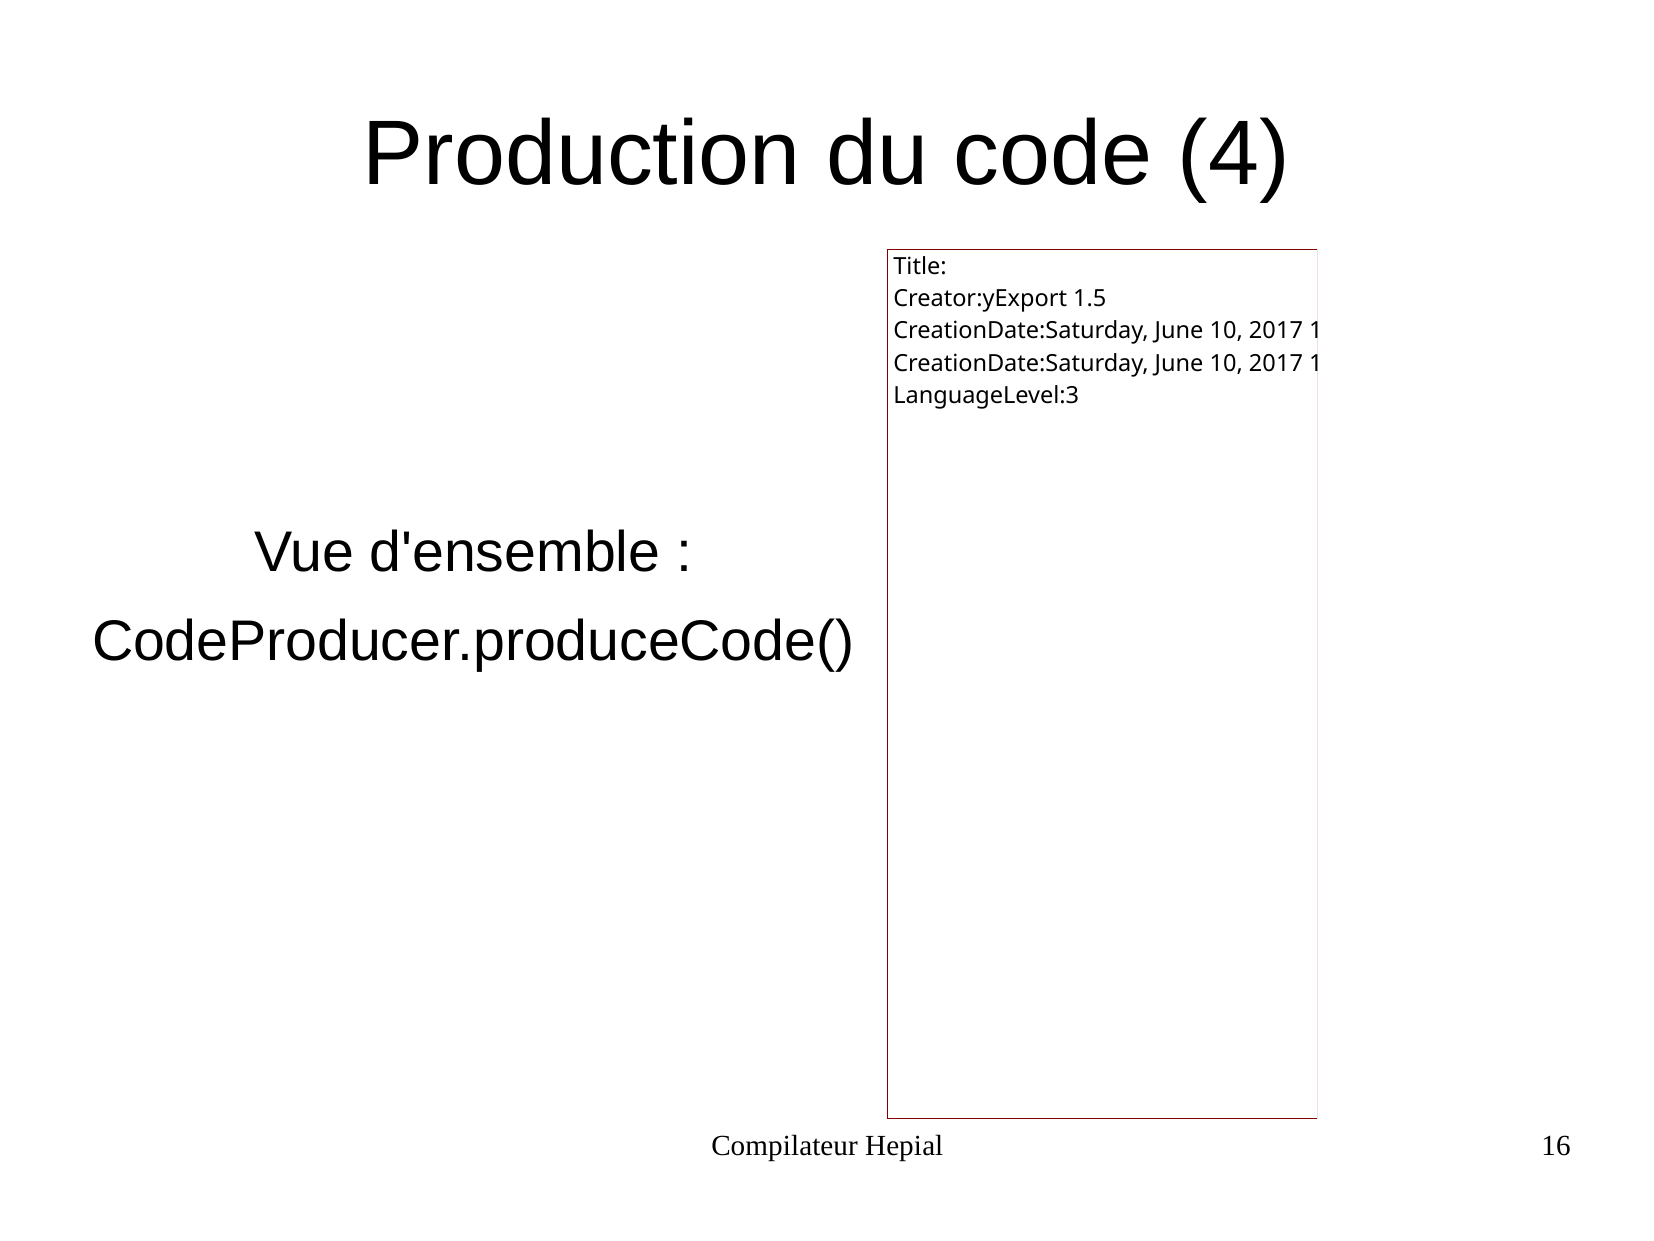

# Production du code (4)
Vue d'ensemble :
CodeProducer.produceCode()
Compilateur Hepial
16